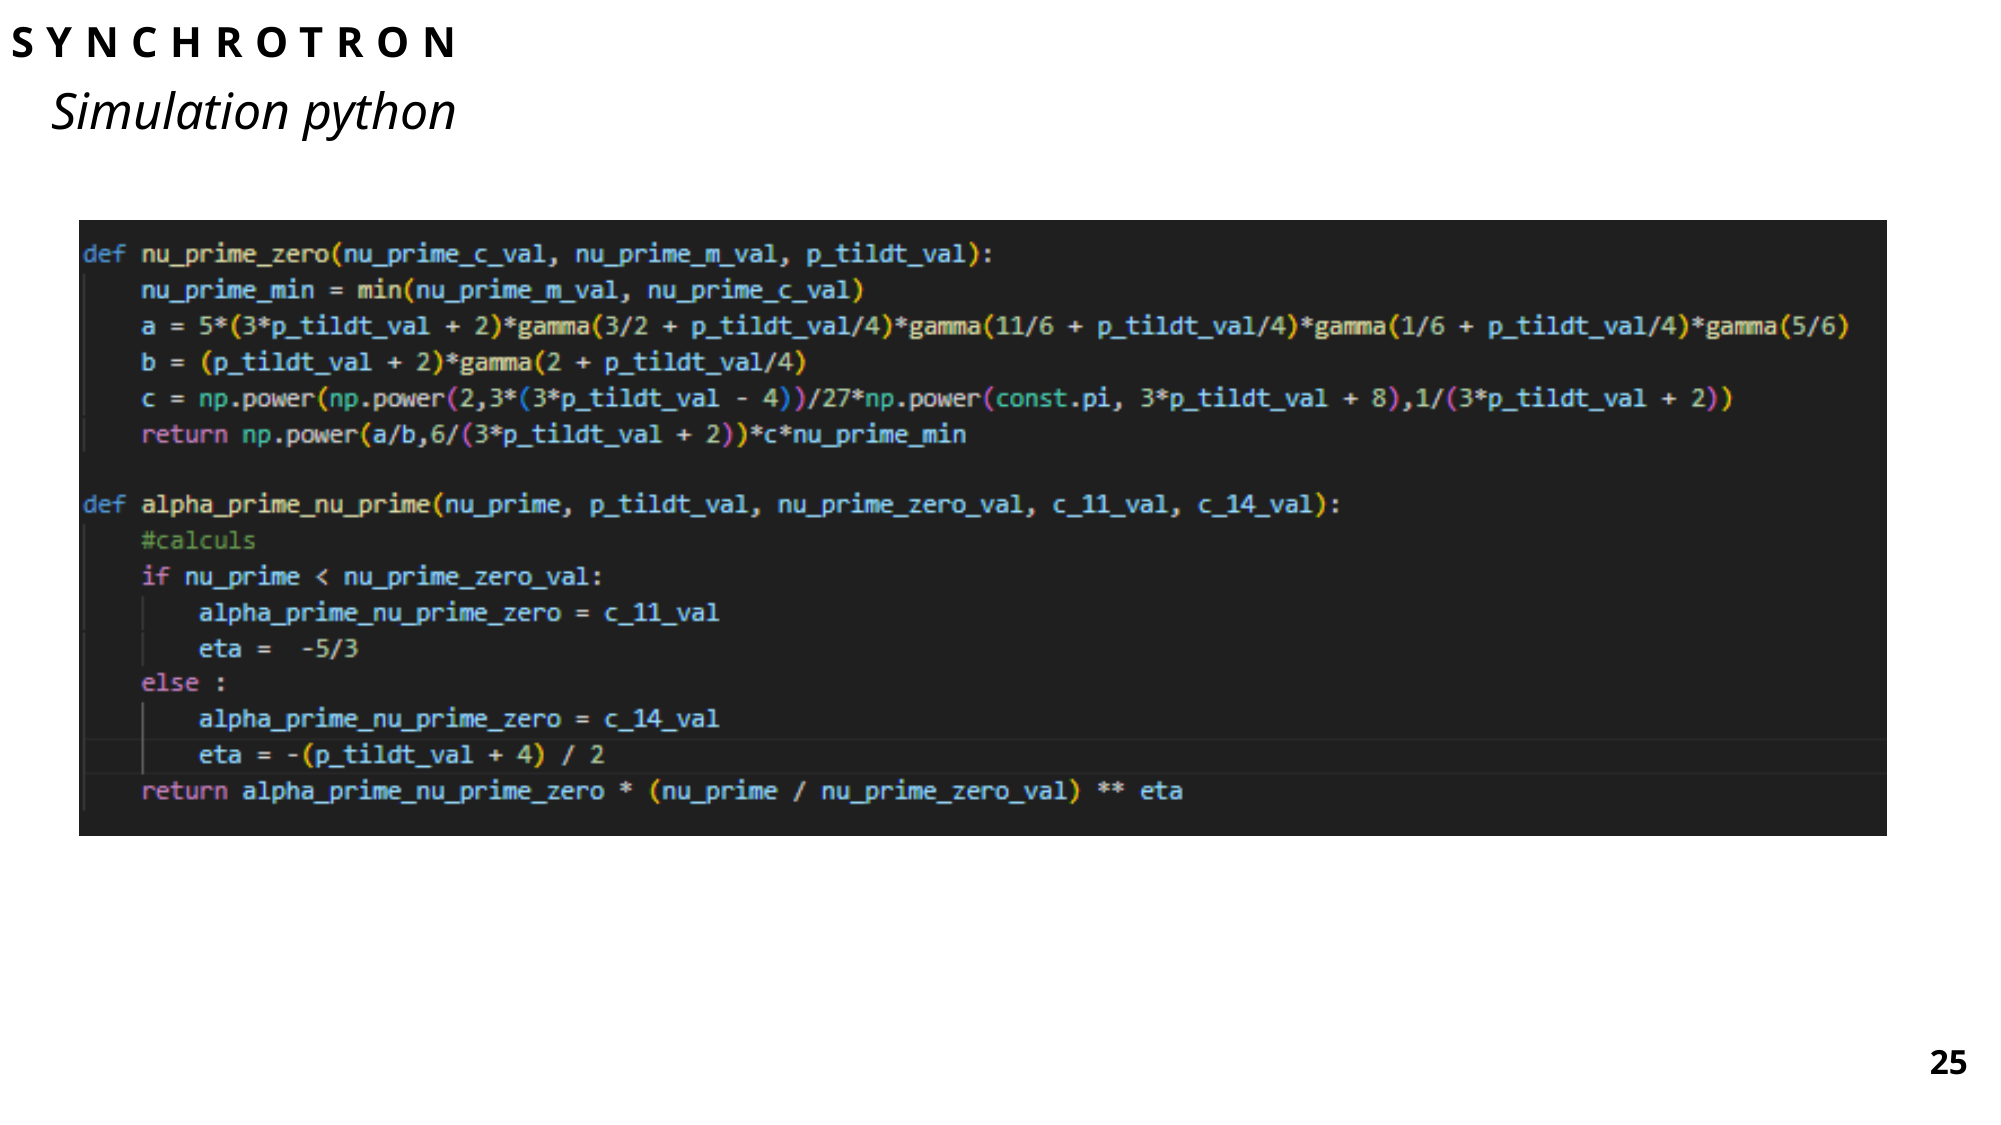

# Coefficient d'absorption de l'auto-absorption synchrotron
Simulation python
Mines Paris | PSL
25